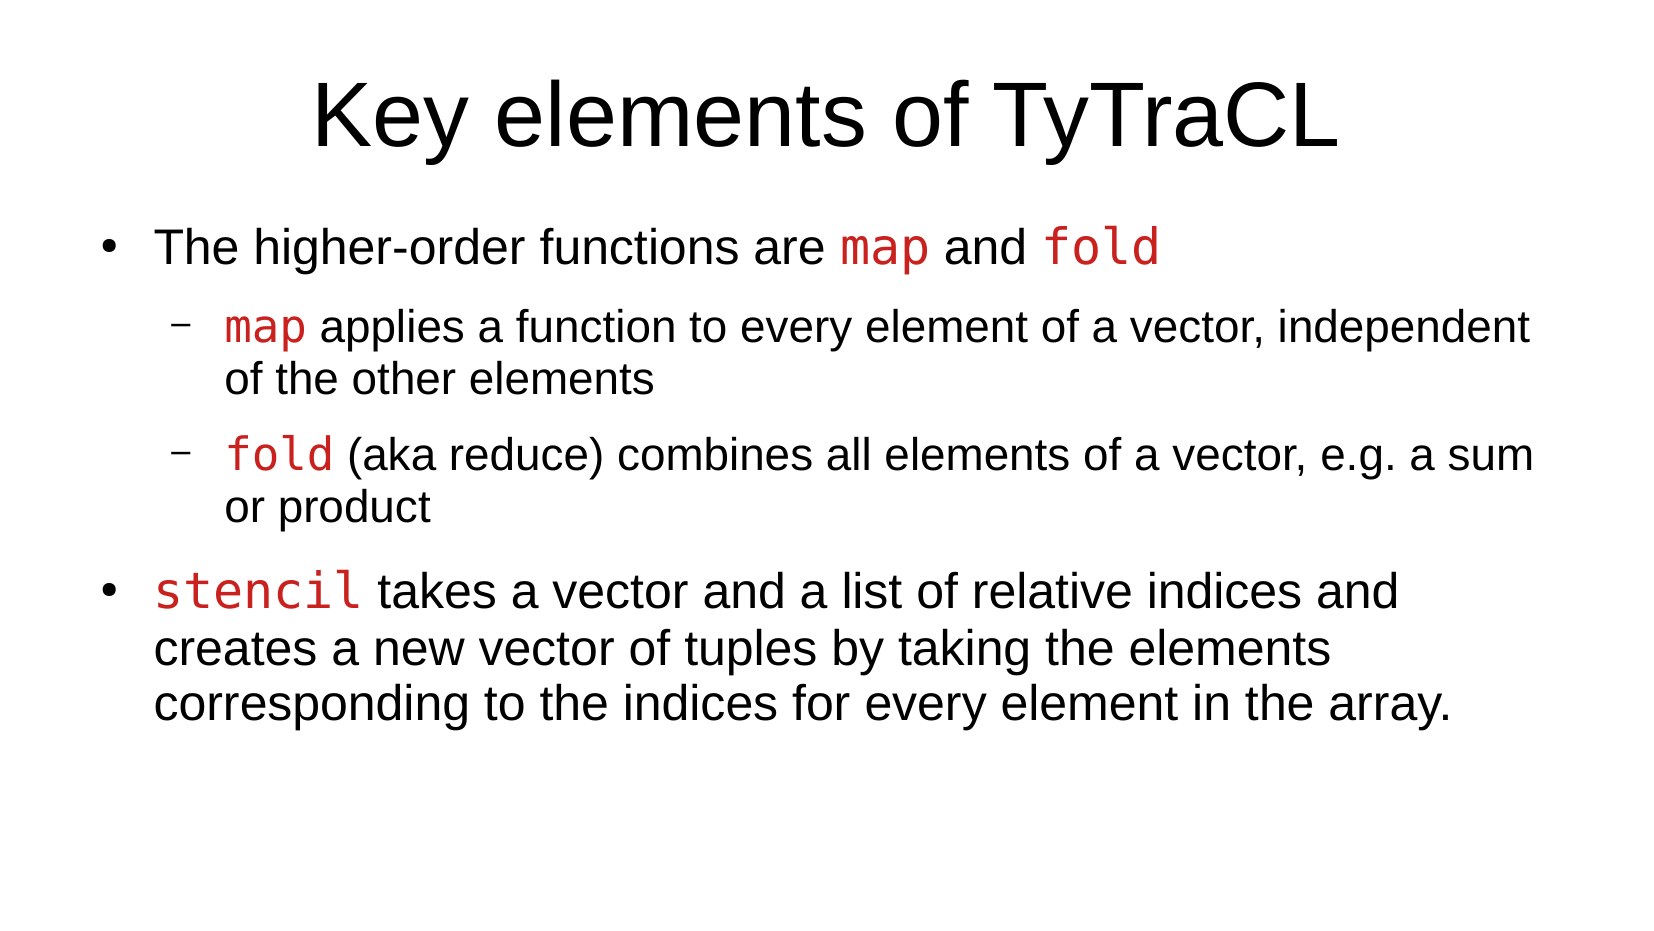

# Key elements of TyTraCL
The higher-order functions are map and fold
map applies a function to every element of a vector, independent of the other elements
fold (aka reduce) combines all elements of a vector, e.g. a sum or product
stencil takes a vector and a list of relative indices and creates a new vector of tuples by taking the elements corresponding to the indices for every element in the array.